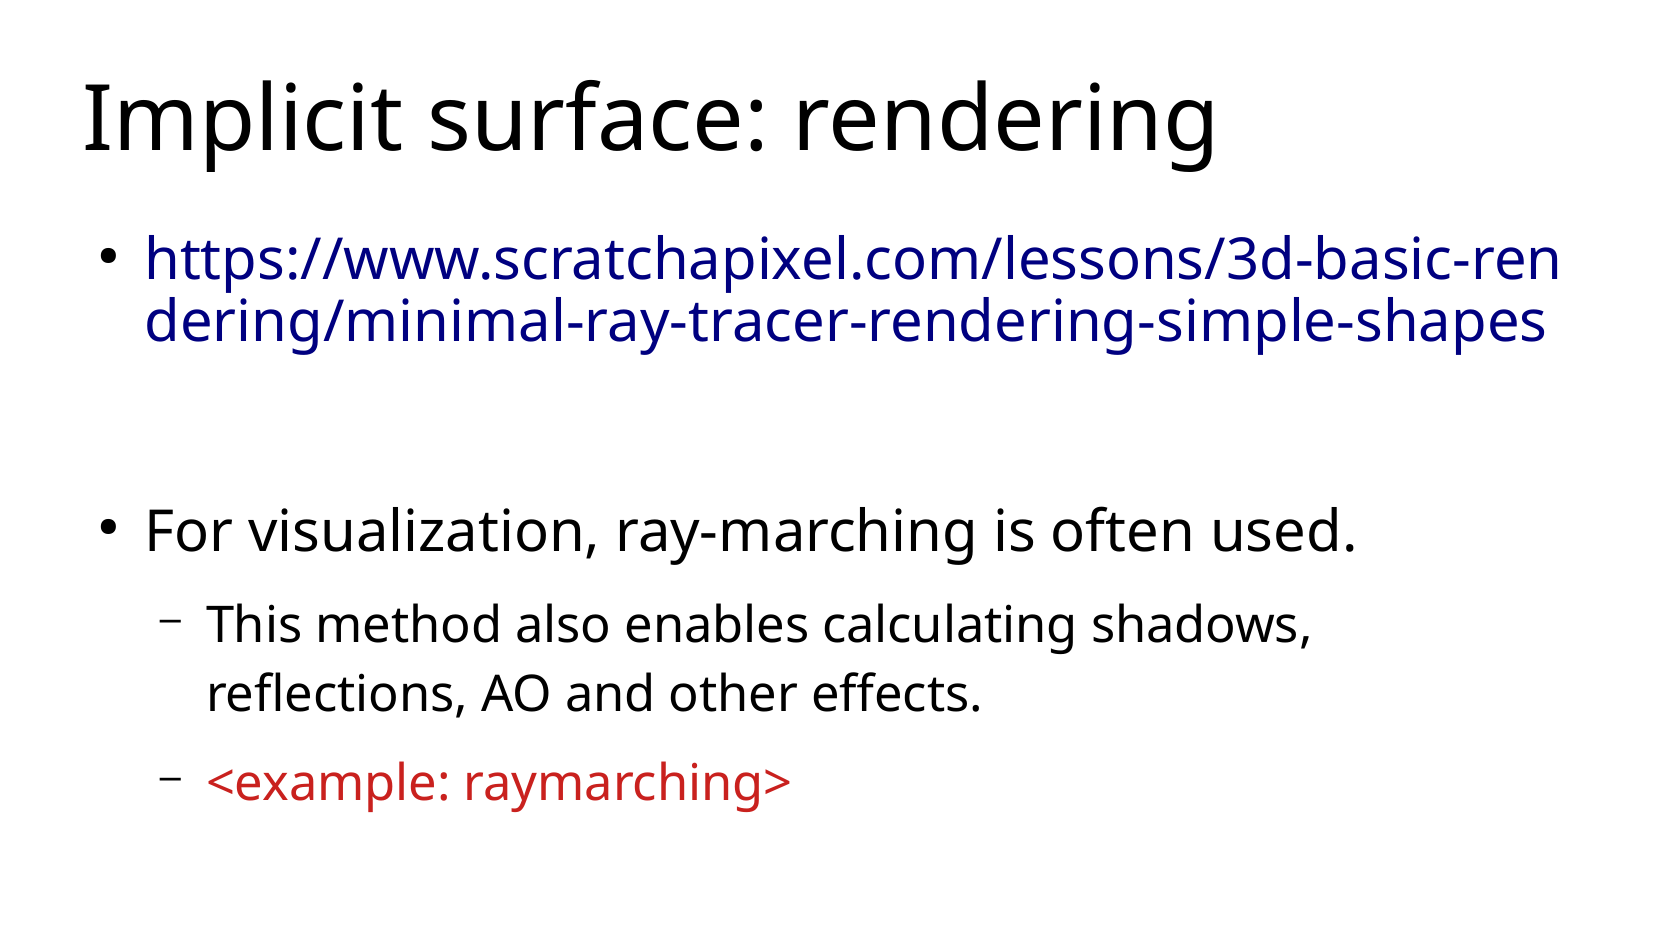

# Implicit surface: rendering
https://www.scratchapixel.com/lessons/3d-basic-rendering/minimal-ray-tracer-rendering-simple-shapes
For visualization, ray-marching is often used.
This method also enables calculating shadows, reflections, AO and other effects.
<example: raymarching>